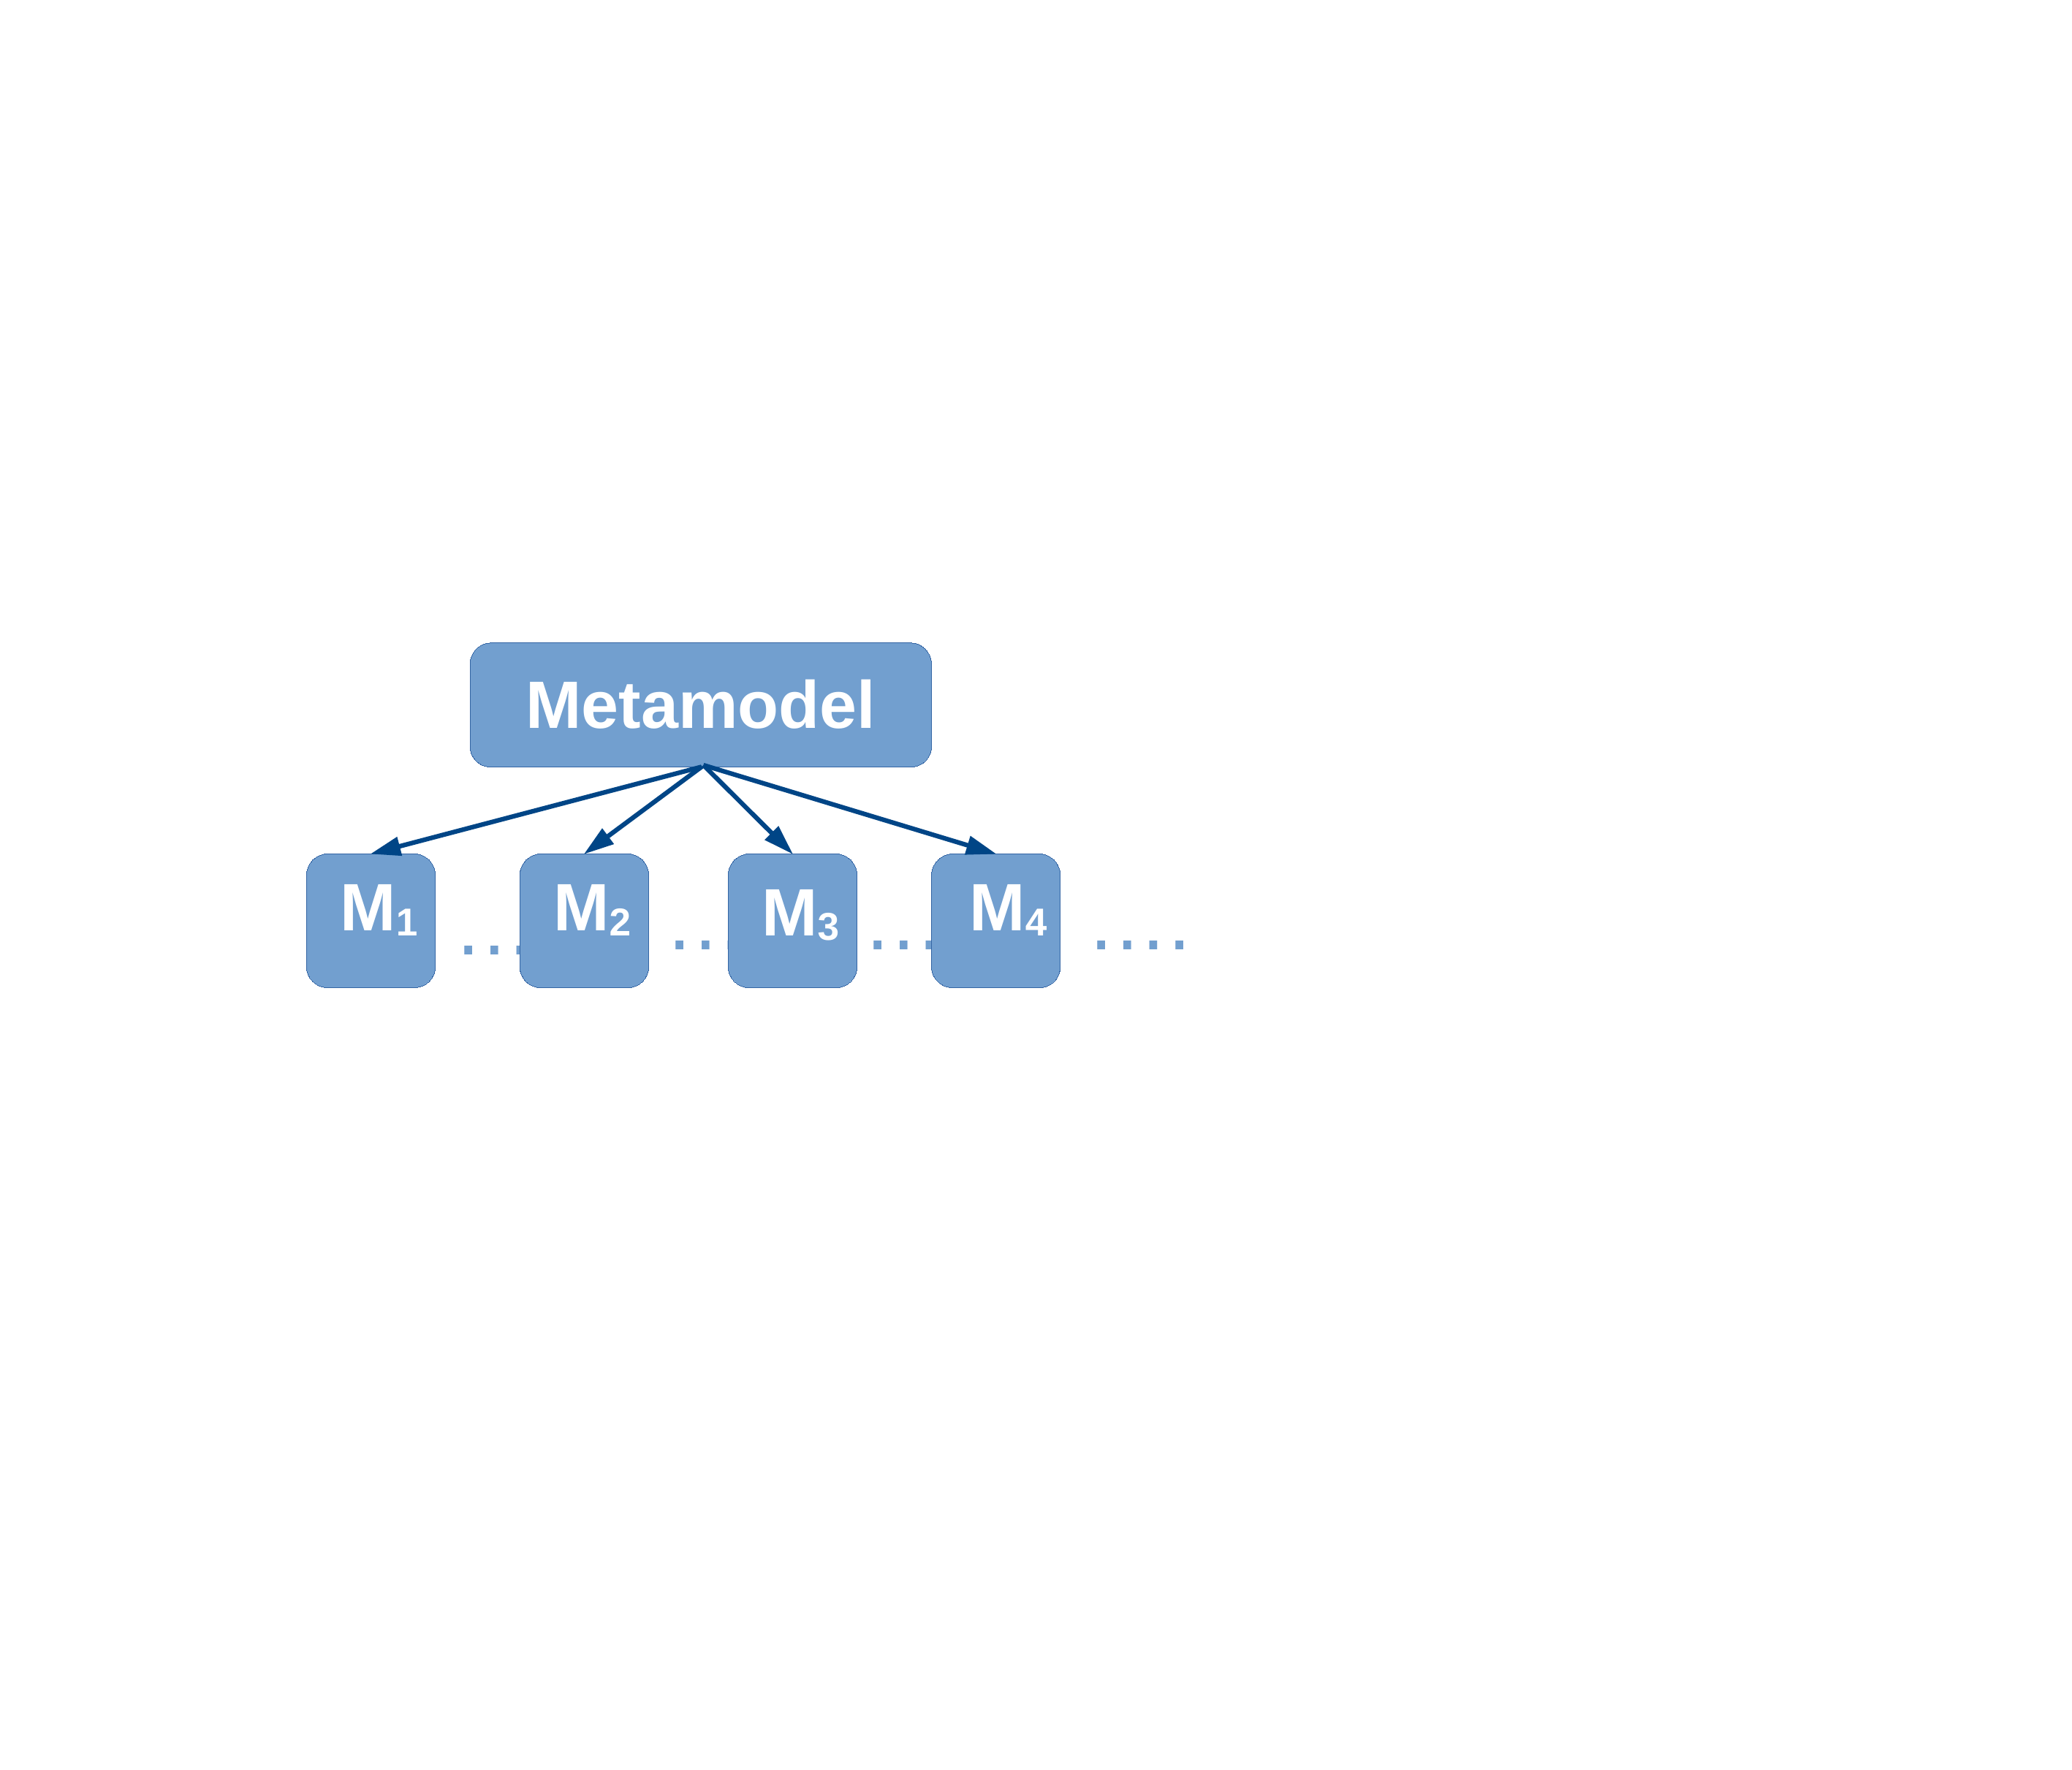

Metamodel
M1
M2
M4
M3
….
….
….
….